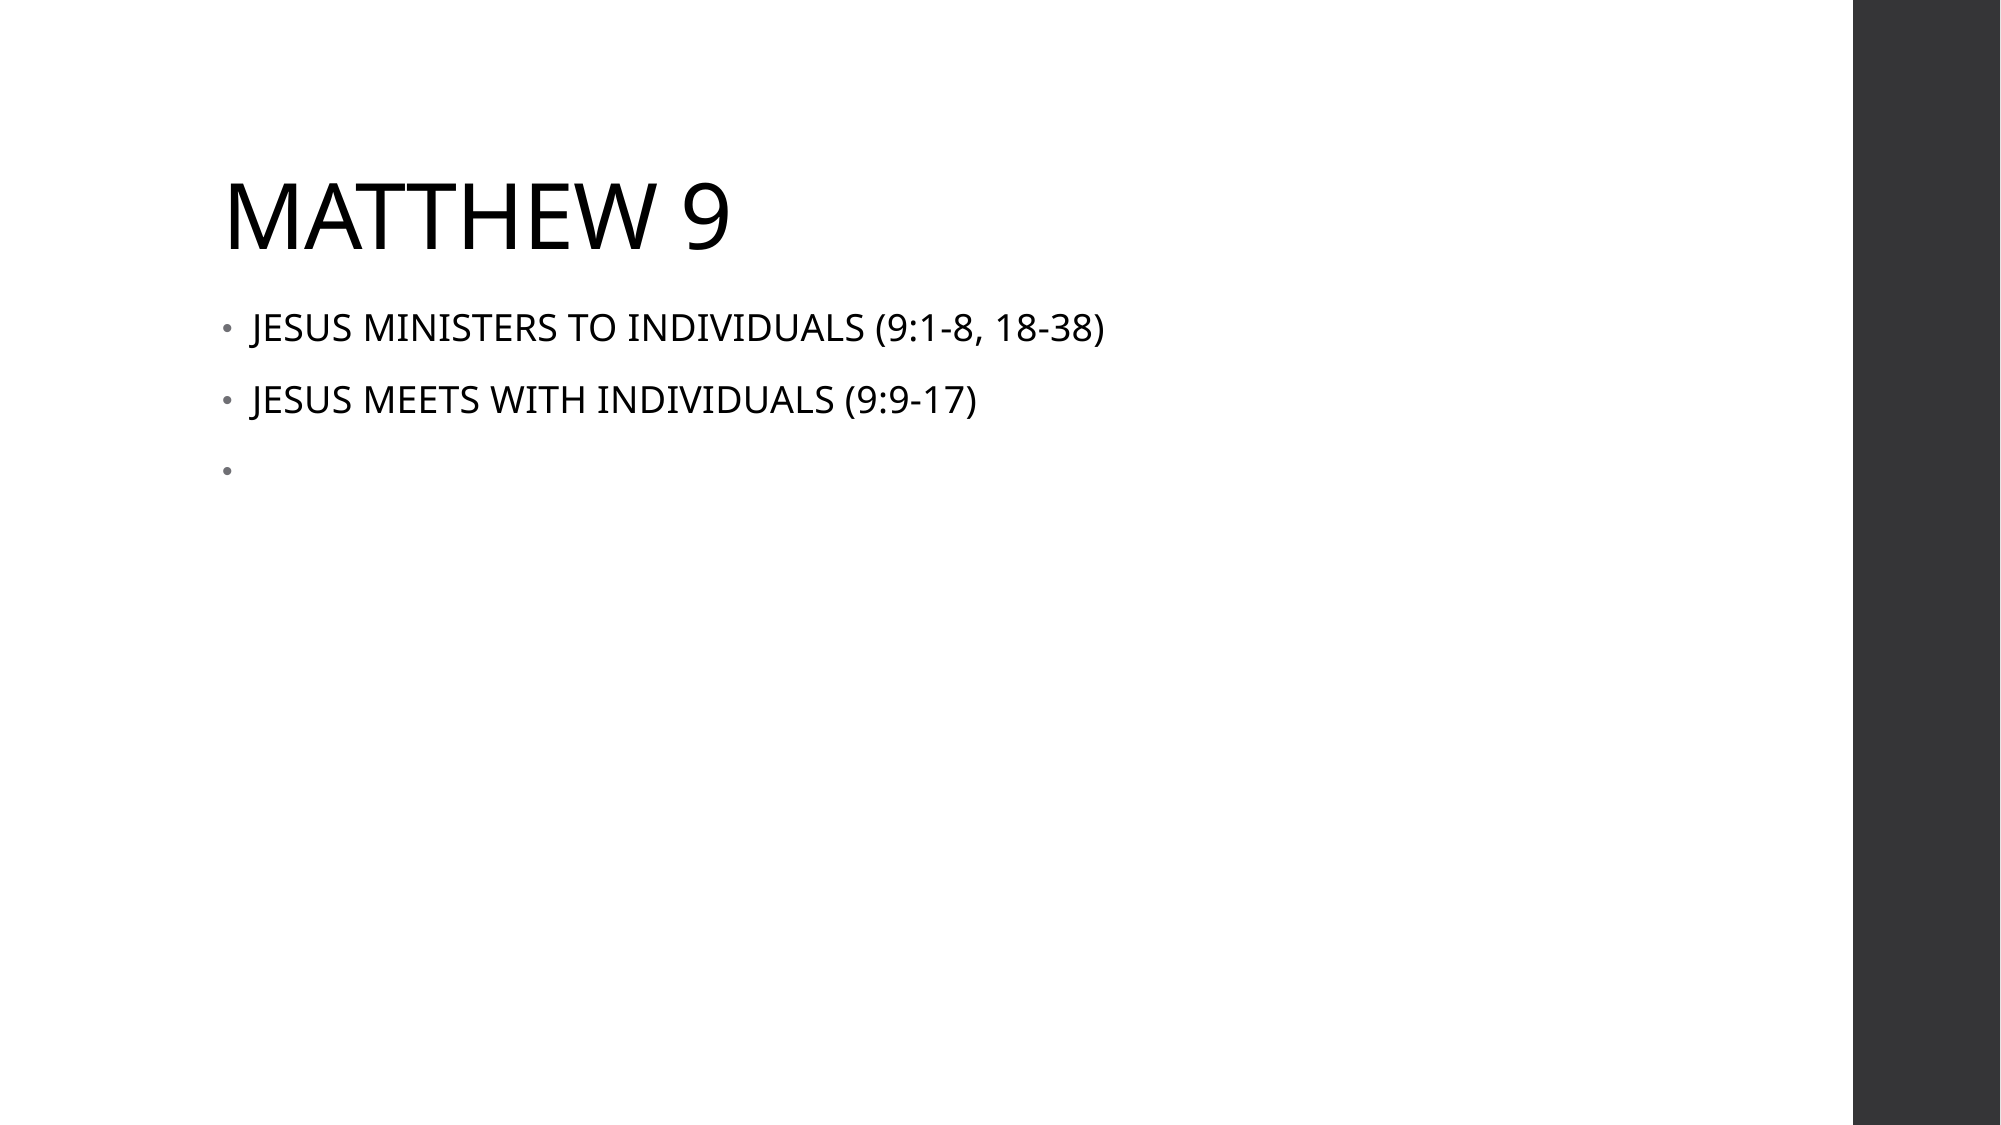

# MATTHEW 9
JESUS MINISTERS TO INDIVIDUALS (9:1-8, 18-38)
JESUS MEETS WITH INDIVIDUALS (9:9-17)